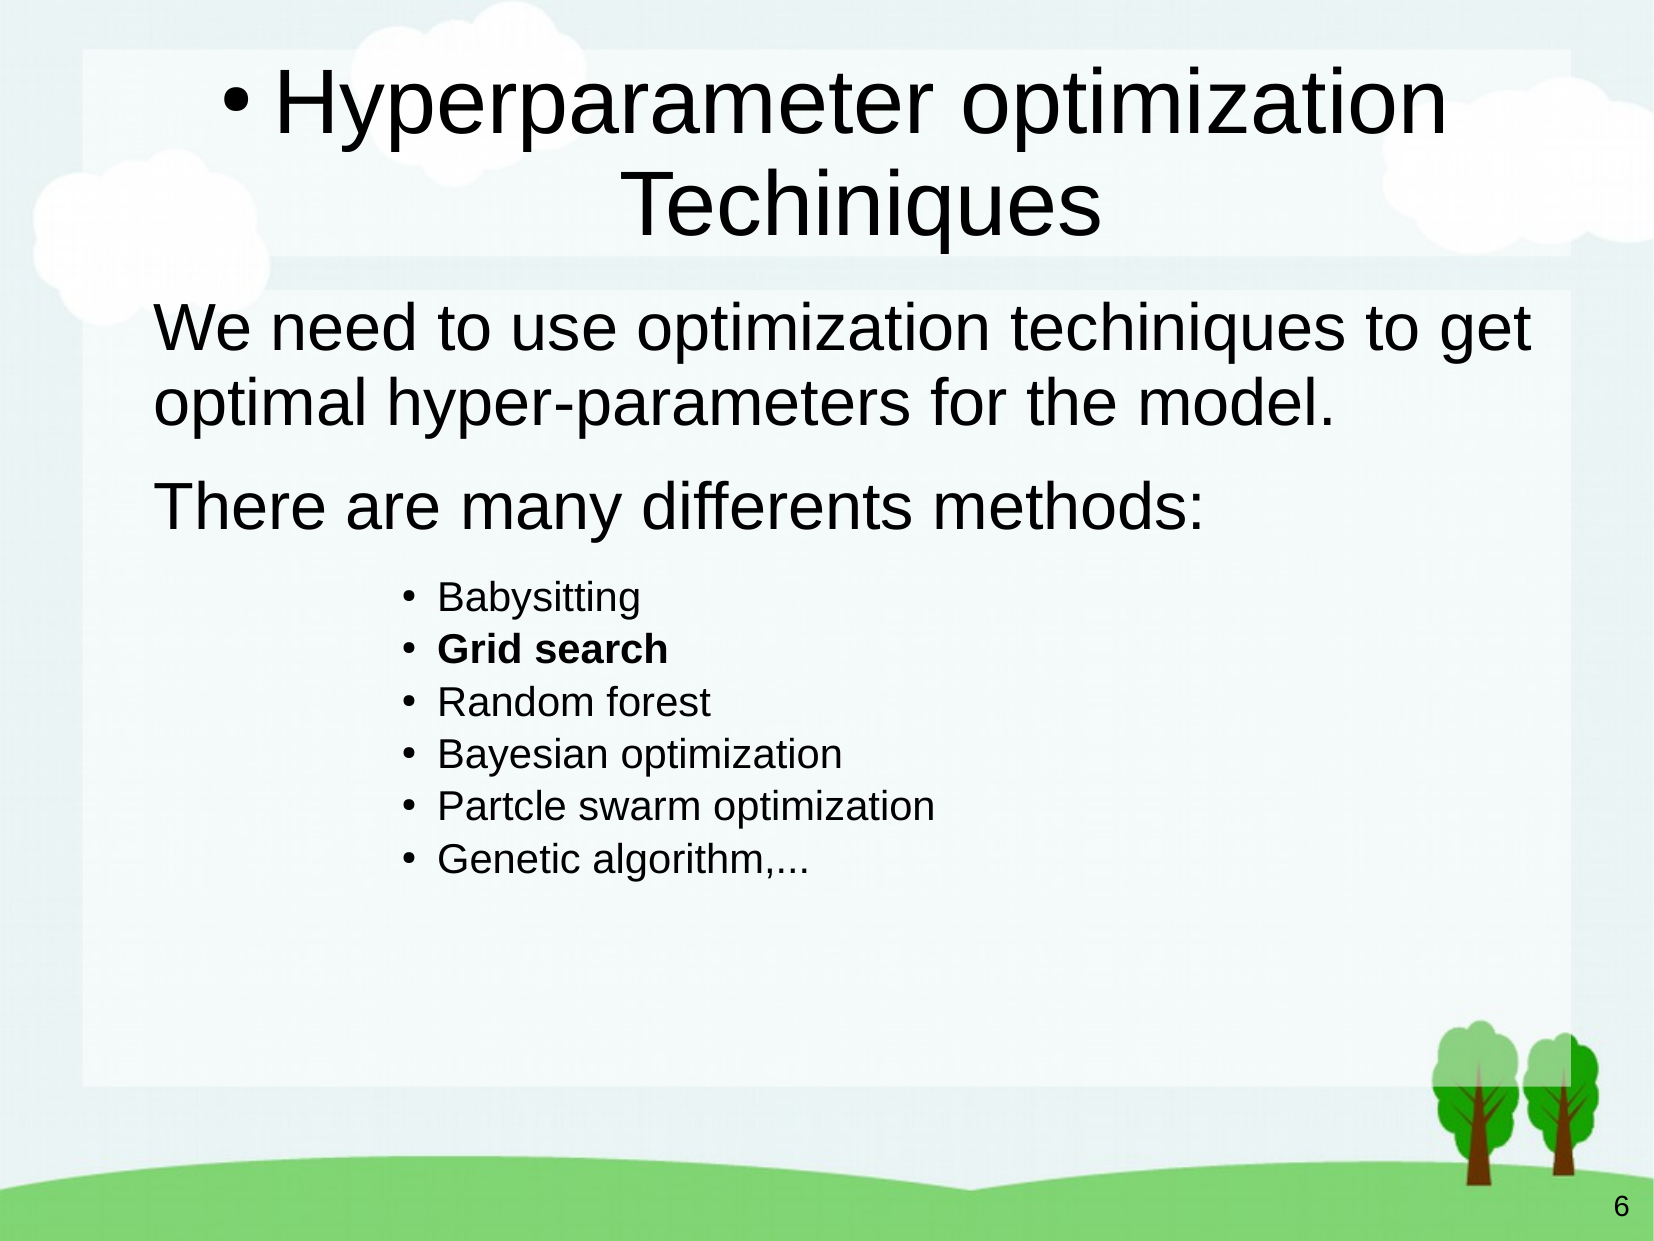

# Hyperparameter optimization Techiniques
We need to use optimization techiniques to get optimal hyper-parameters for the model.
There are many differents methods:
Babysitting
Grid search
Random forest
Bayesian optimization
Partcle swarm optimization
Genetic algorithm,...
6